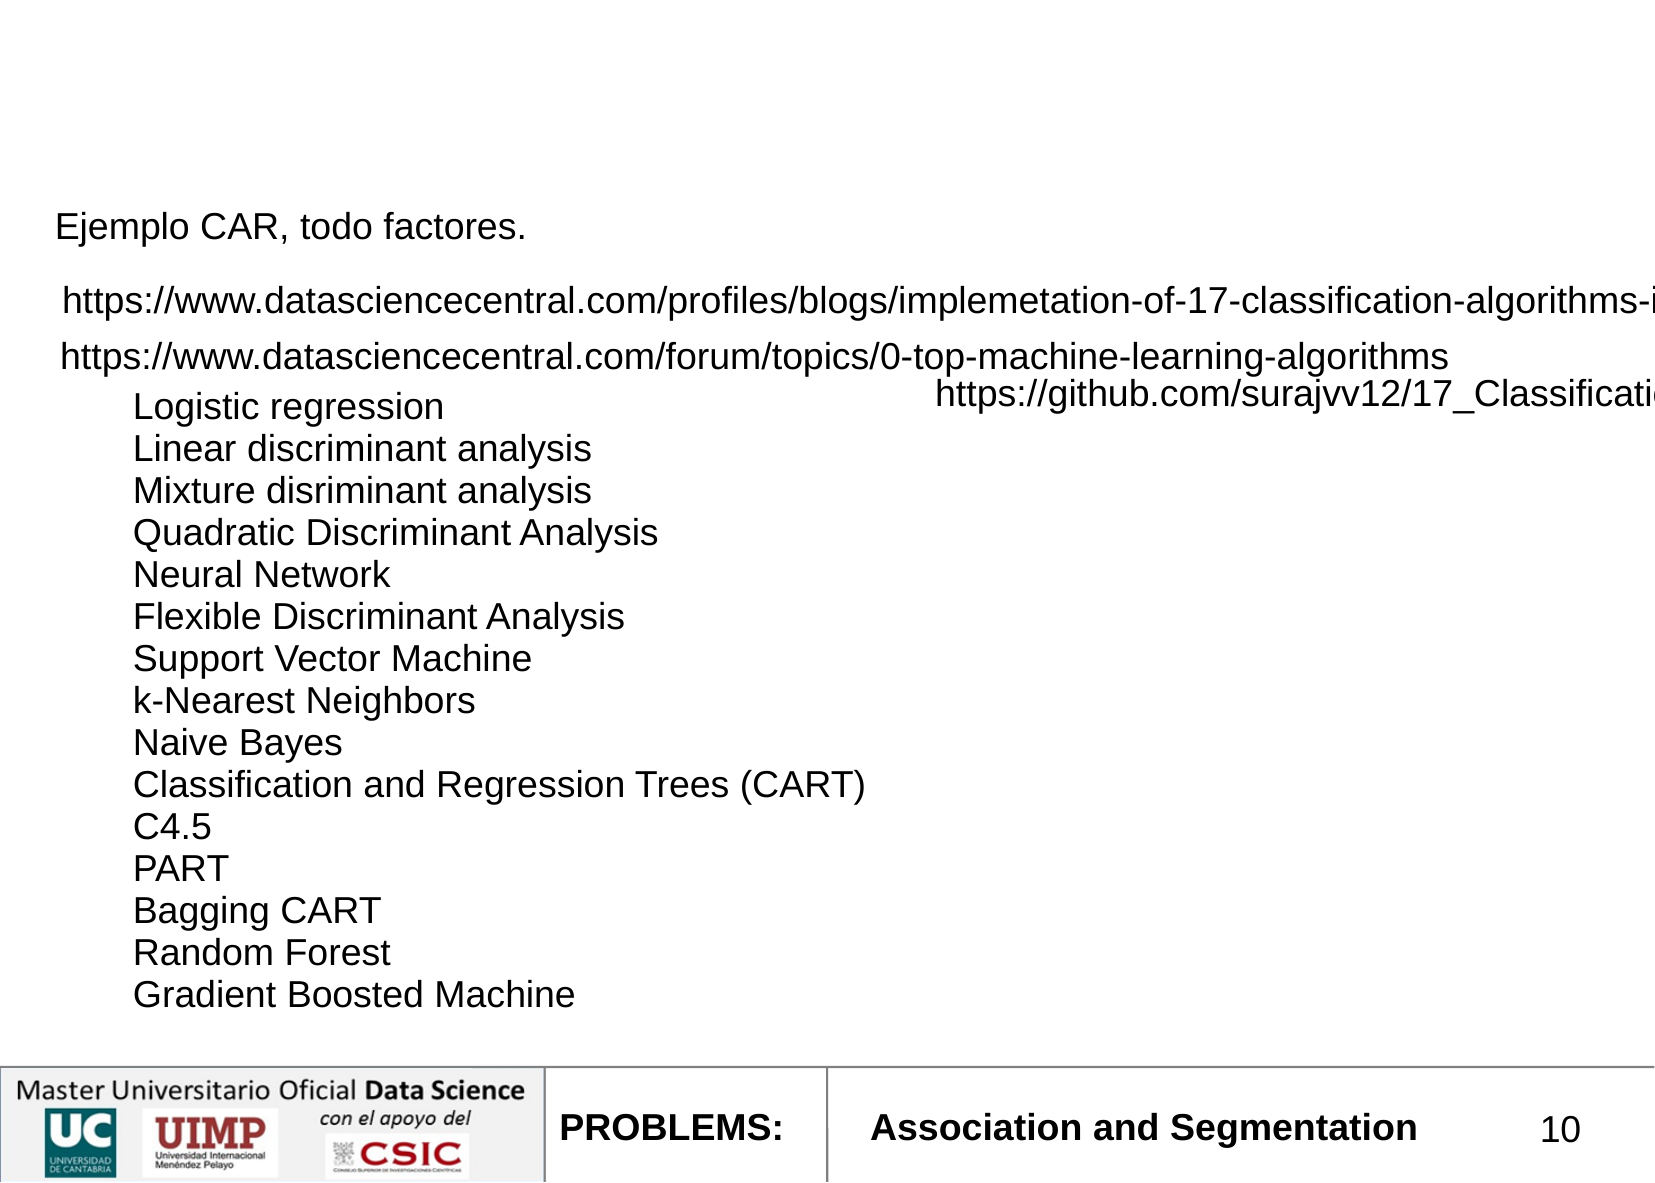

Ejemplo CAR, todo factores.
https://www.datasciencecentral.com/profiles/blogs/implemetation-of-17-classification-algorithms-in-r
https://www.datasciencecentral.com/forum/topics/0-top-machine-learning-algorithms
https://github.com/surajvv12/17_Classification
Logistic regression
Linear discriminant analysis
Mixture disriminant analysis
Quadratic Discriminant Analysis
Neural Network
Flexible Discriminant Analysis
Support Vector Machine
k-Nearest Neighbors
Naive Bayes
Classification and Regression Trees (CART)
C4.5
PART
Bagging CART
Random Forest
Gradient Boosted Machine
Association and Segmentation